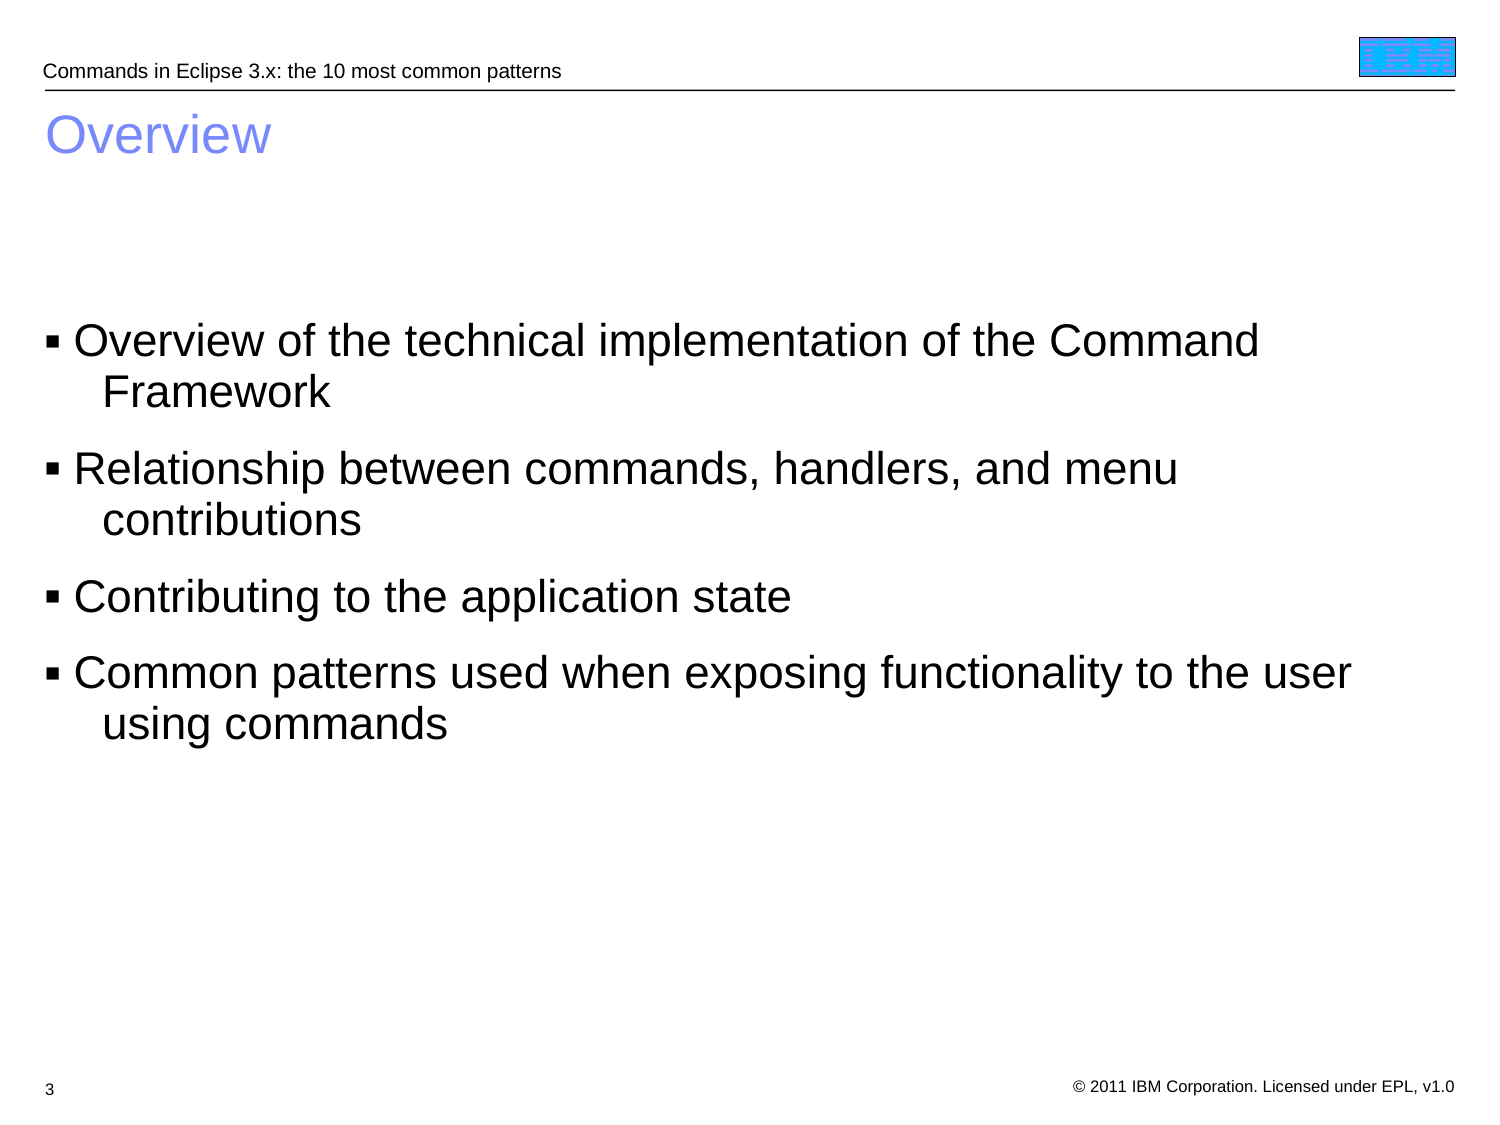

Commands in Eclipse 3.x: the 10 most common patterns
# Overview
Overview of the technical implementation of the Command Framework
Relationship between commands, handlers, and menu contributions
Contributing to the application state
Common patterns used when exposing functionality to the user using commands
3